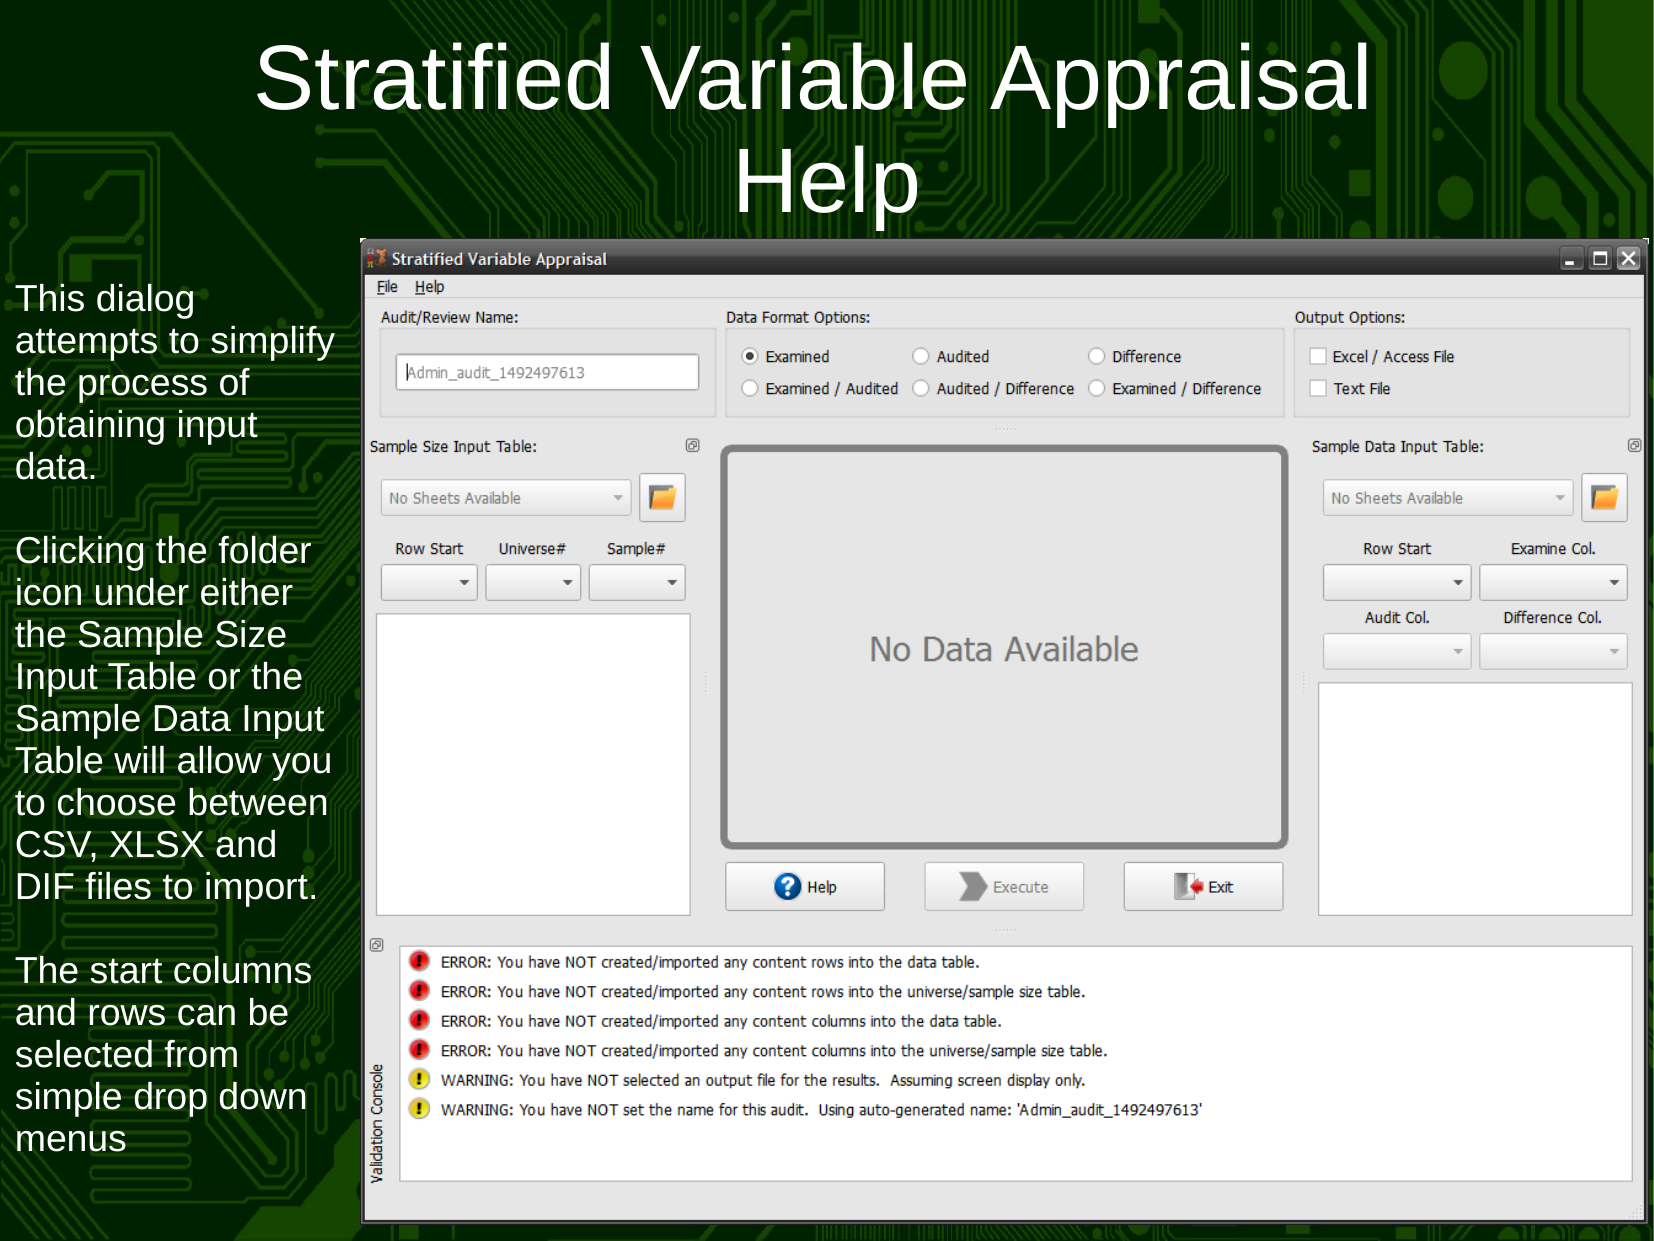

# Stratified Variable Appraisal Help
This dialog attempts to simplify the process of obtaining input data.
Clicking the folder icon under either the Sample Size Input Table or the Sample Data Input Table will allow you to choose between CSV, XLSX and DIF files to import.
The start columns and rows can be selected from simple drop down menus